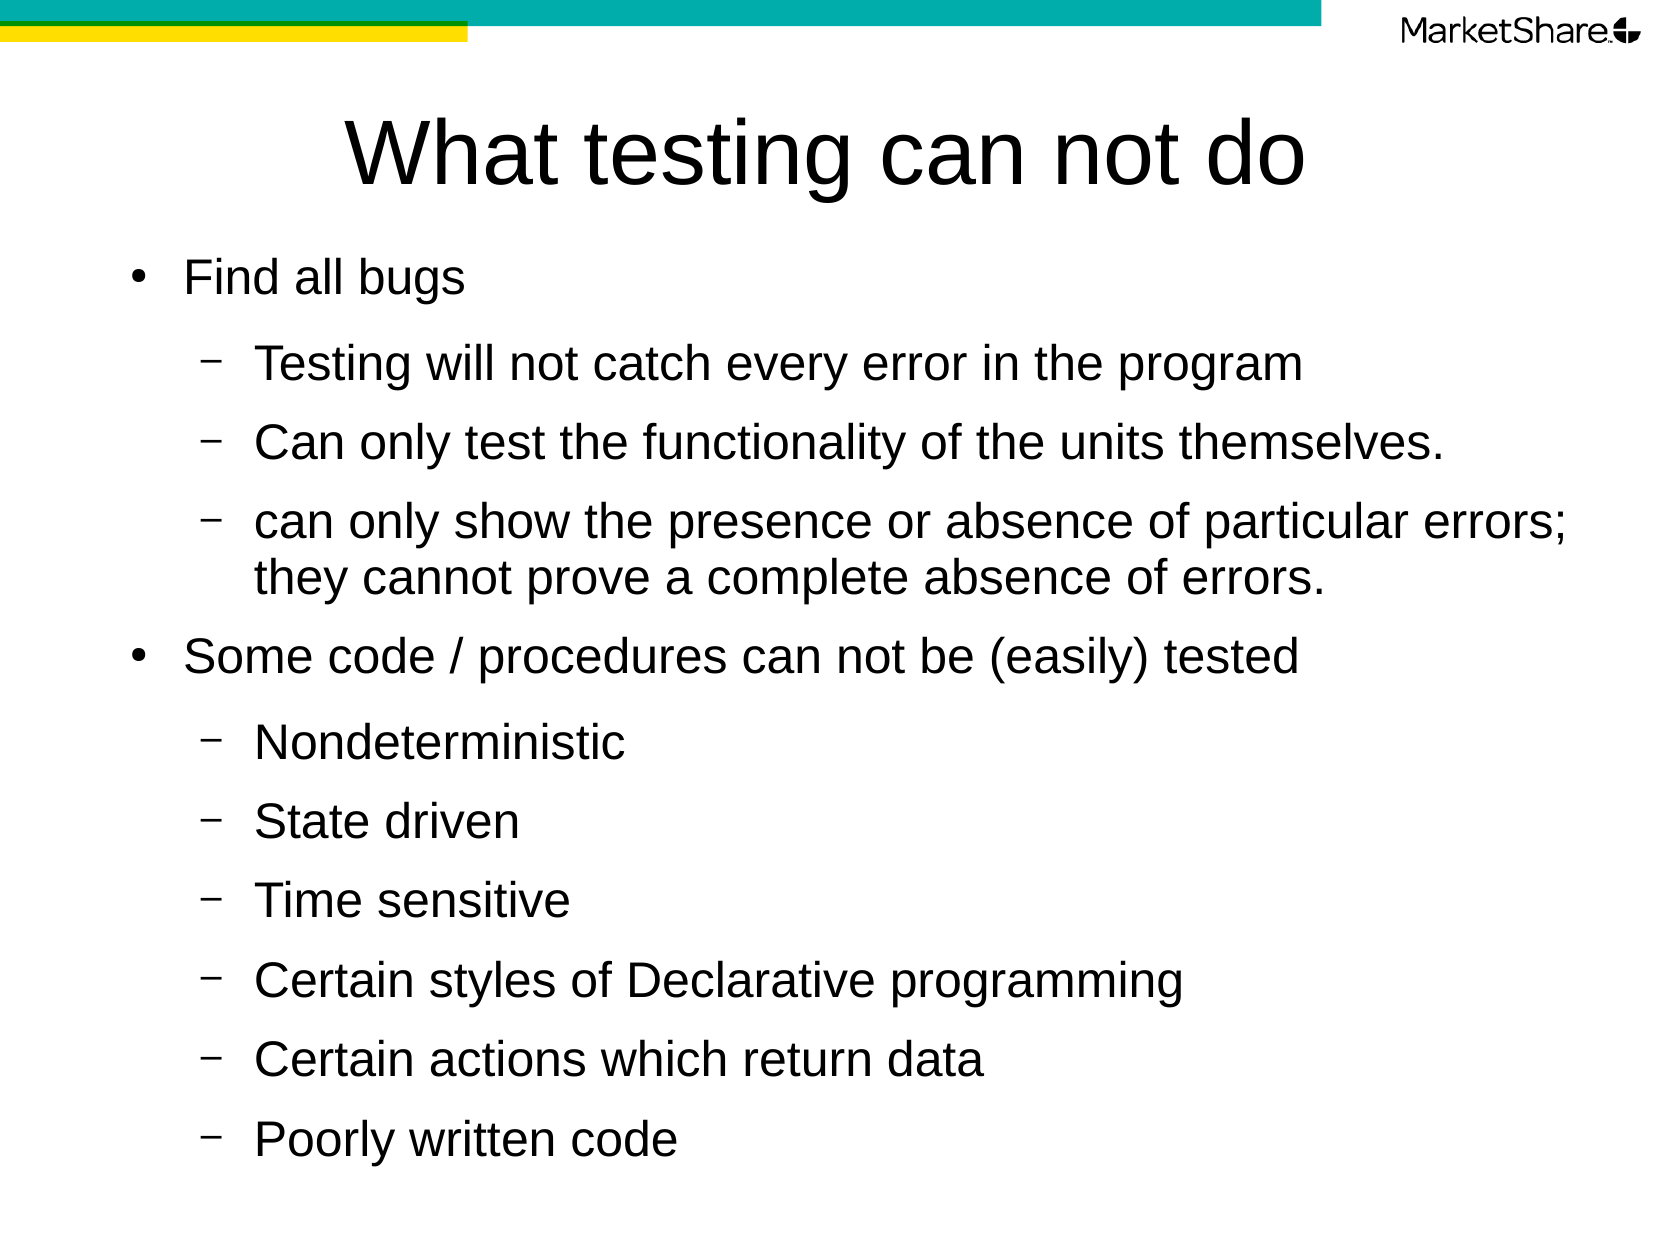

# What testing can not do
Find all bugs
Testing will not catch every error in the program
Can only test the functionality of the units themselves.
can only show the presence or absence of particular errors; they cannot prove a complete absence of errors.
Some code / procedures can not be (easily) tested
Nondeterministic
State driven
Time sensitive
Certain styles of Declarative programming
Certain actions which return data
Poorly written code